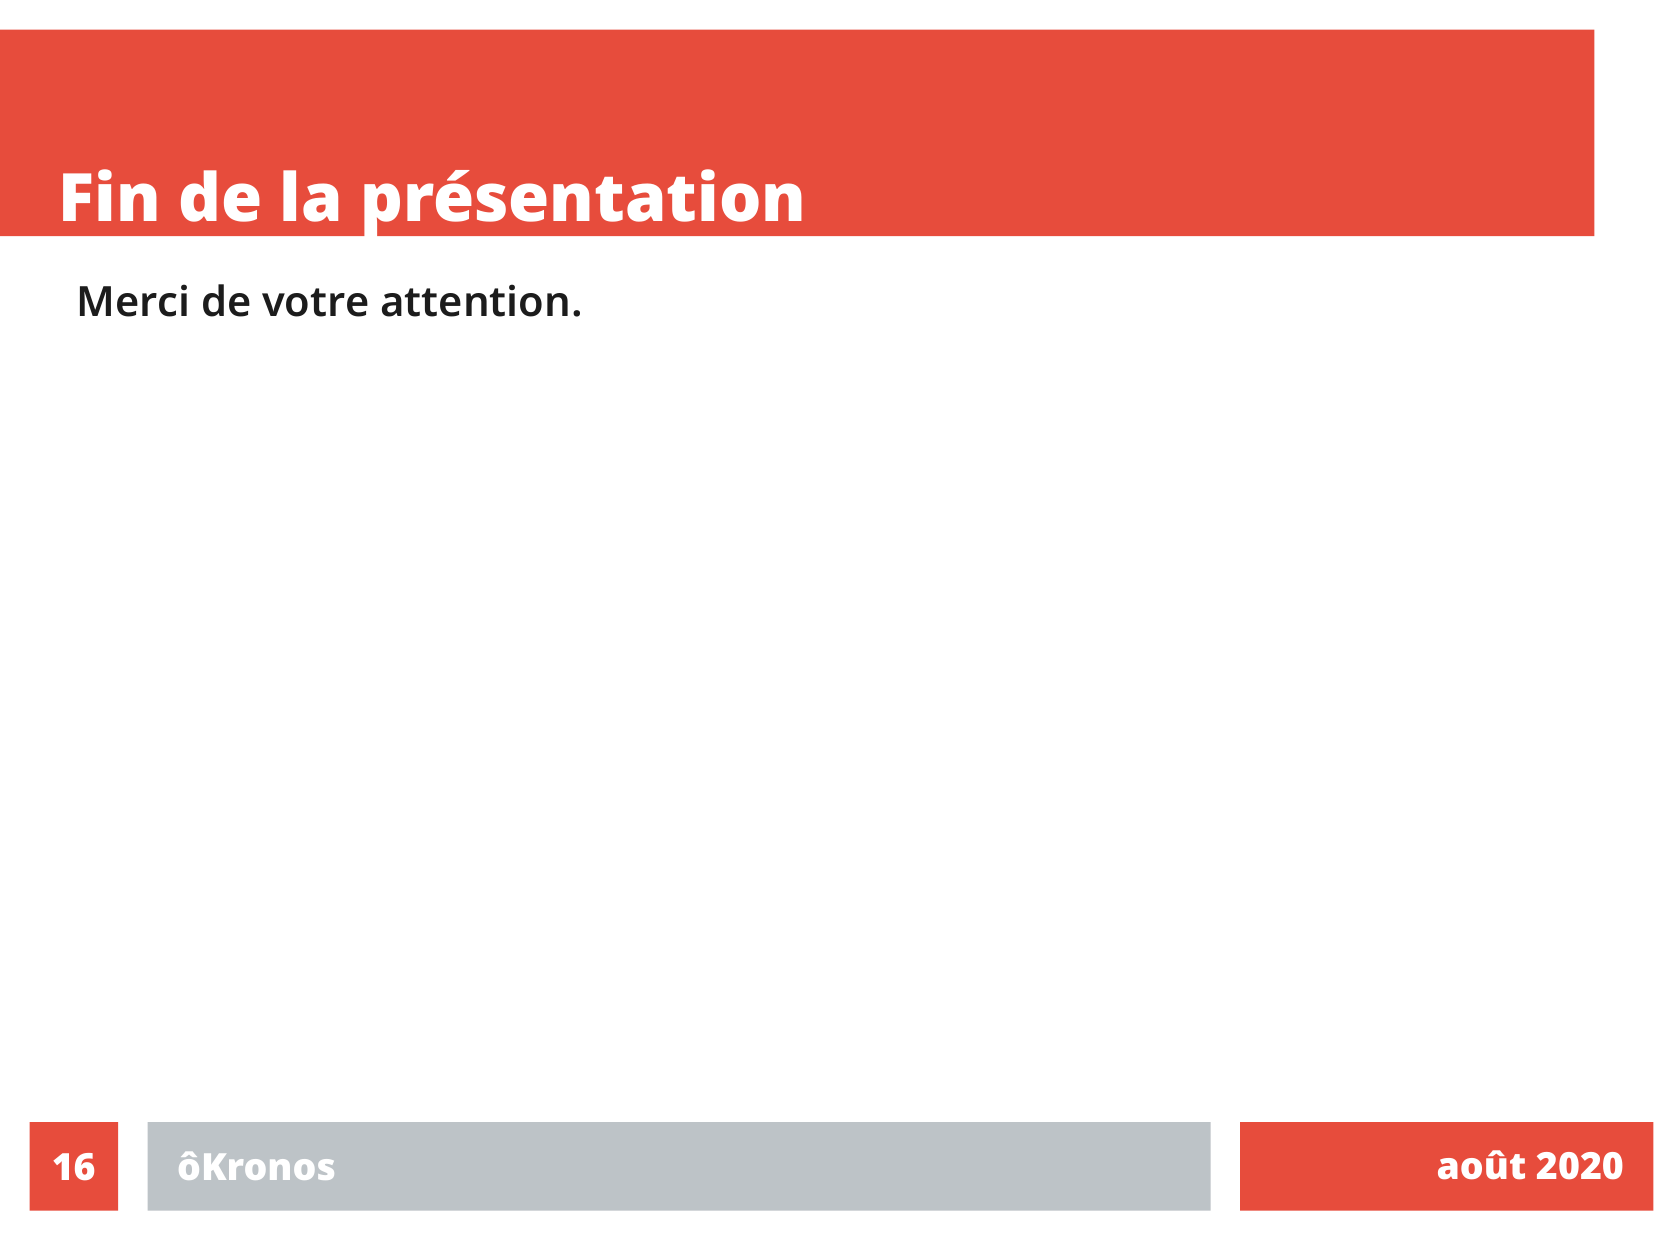

# Fin de la présentation
Merci de votre attention.
16
ôKronos
août 2020